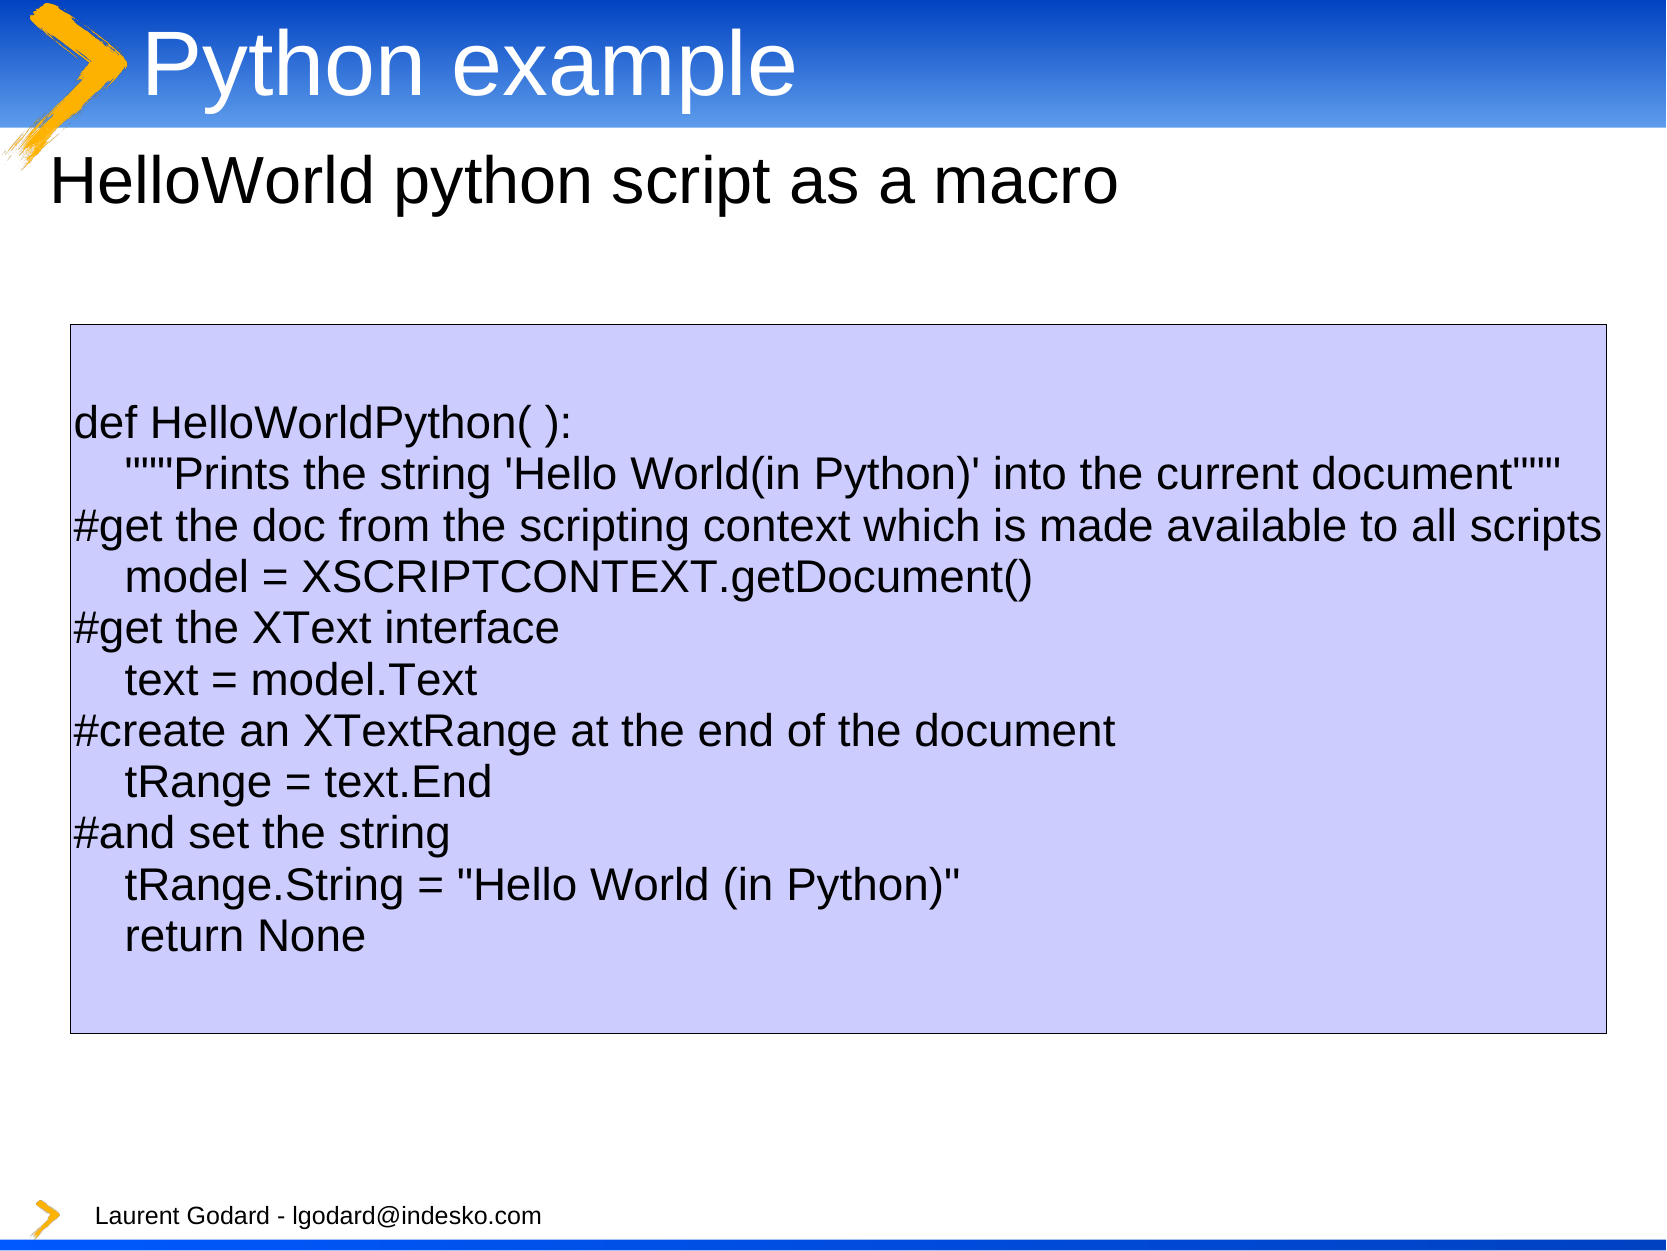

# Python example
HelloWorld python script as a macro
def HelloWorldPython( ):
 """Prints the string 'Hello World(in Python)' into the current document"""
#get the doc from the scripting context which is made available to all scripts
 model = XSCRIPTCONTEXT.getDocument()
#get the XText interface
 text = model.Text
#create an XTextRange at the end of the document
 tRange = text.End
#and set the string
 tRange.String = "Hello World (in Python)"
 return None